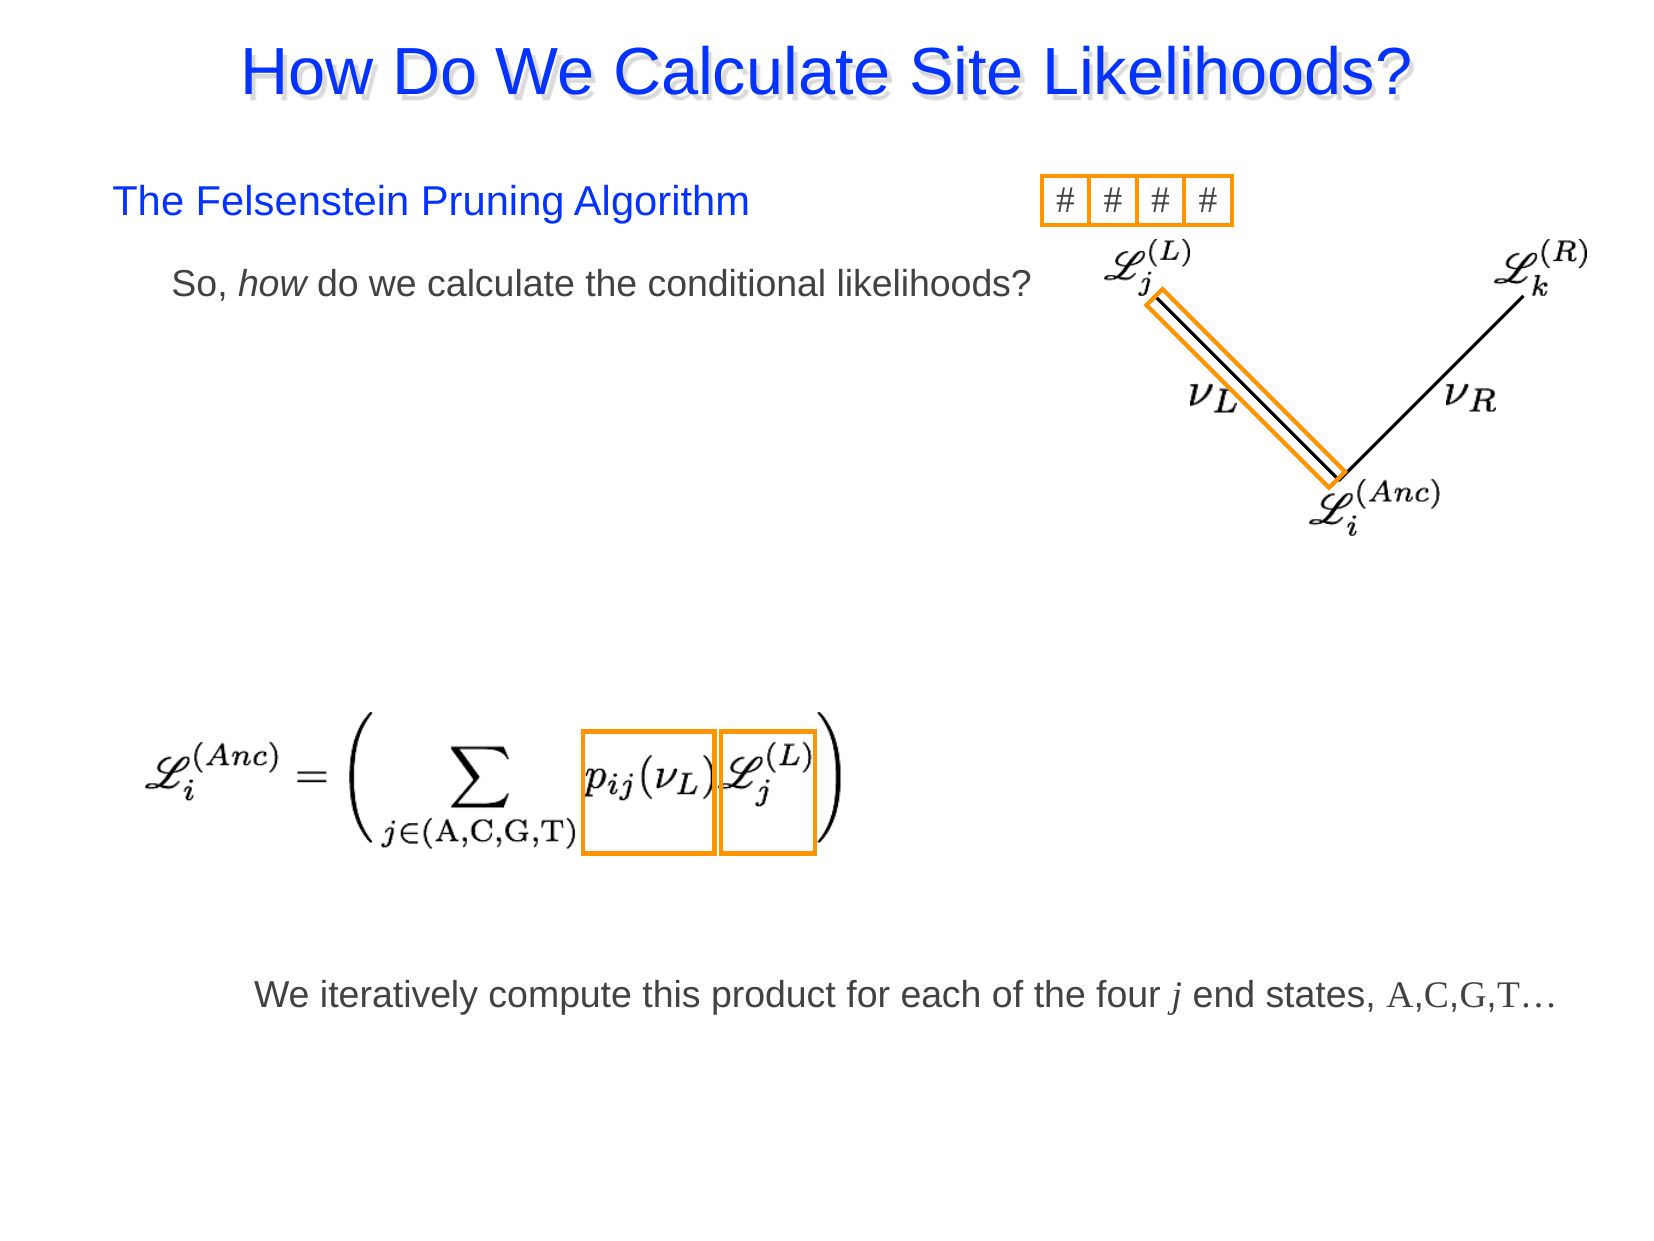

How Do We Calculate Site Likelihoods?
The Felsenstein Pruning Algorithm
#
#
#
#
So, how do we calculate the conditional likelihoods?
We iteratively compute this product for each of the four j end states, A,C,G,T…